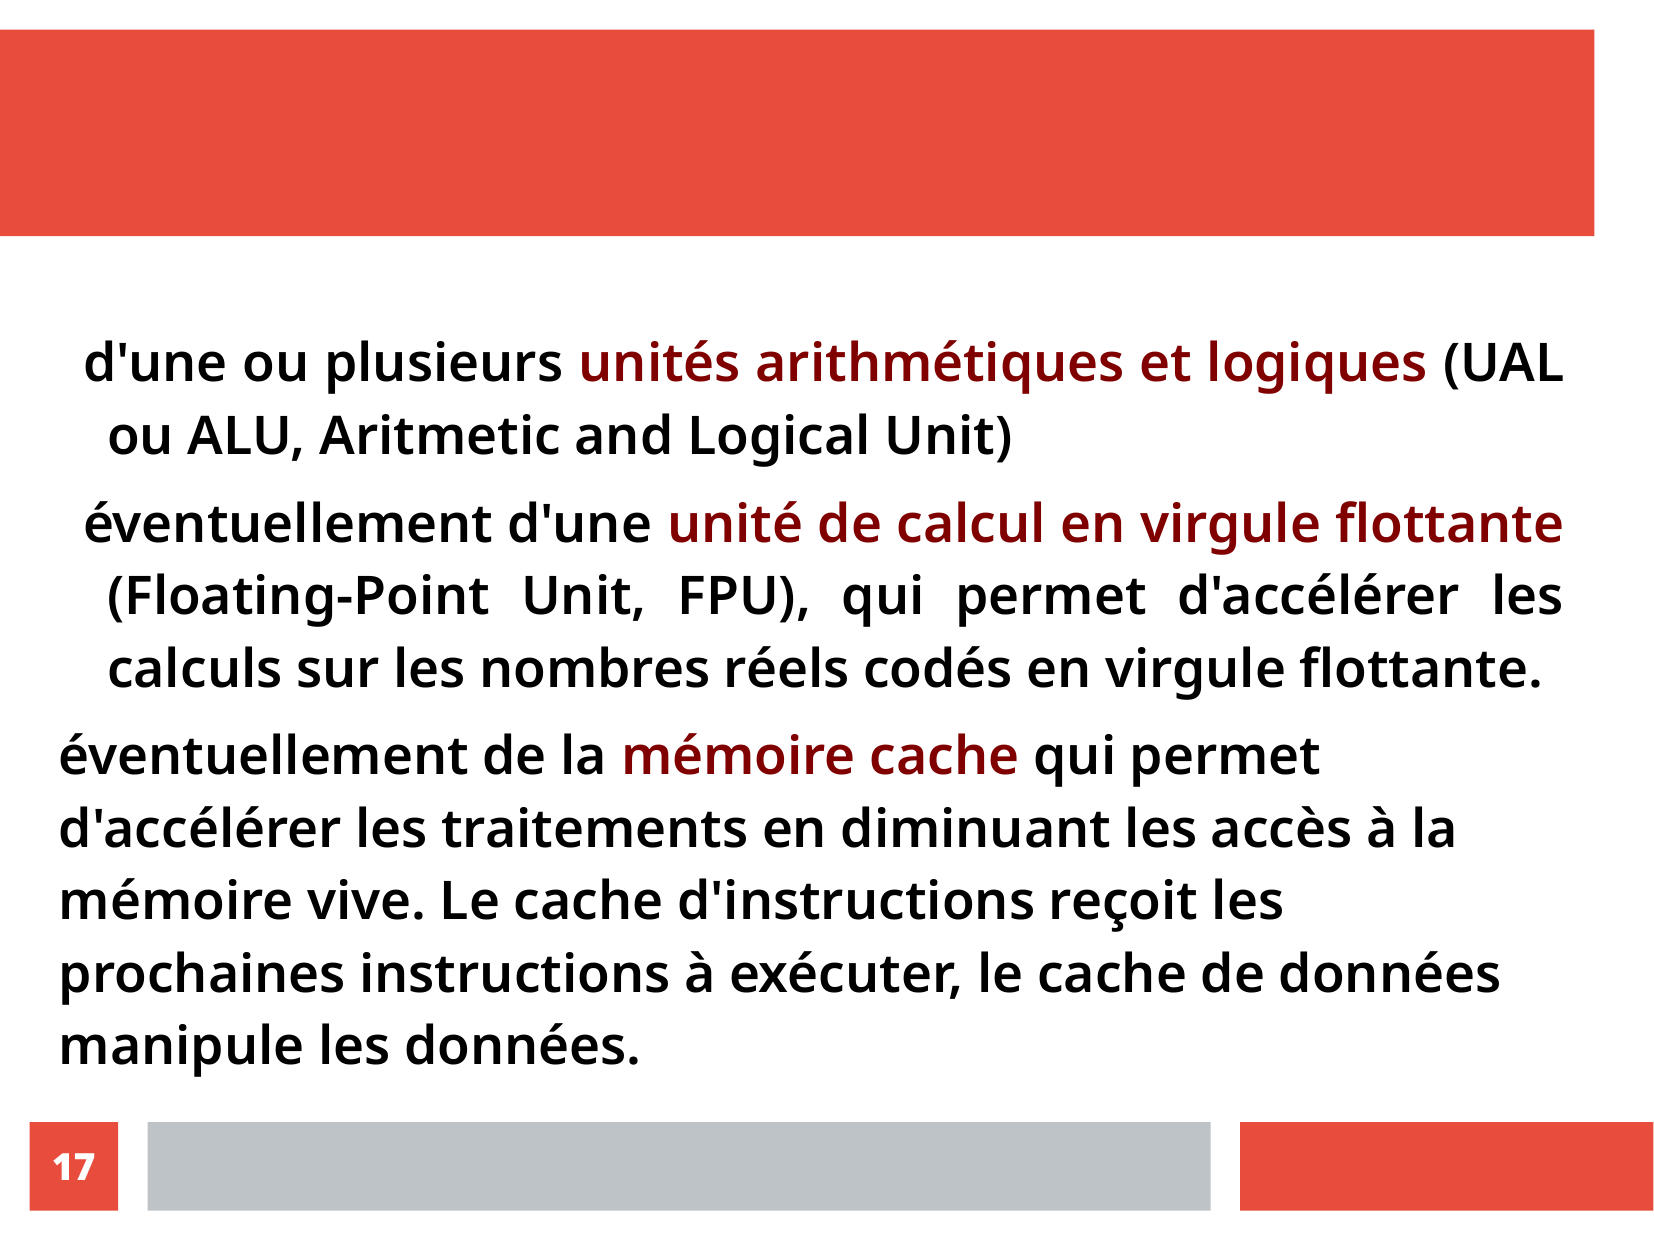

#
d'une ou plusieurs unités arithmétiques et logiques (UAL ou ALU, Aritmetic and Logical Unit)
éventuellement d'une unité de calcul en virgule flottante (Floating-Point Unit, FPU), qui permet d'accélérer les calculs sur les nombres réels codés en virgule flottante.
éventuellement de la mémoire cache qui permet d'accélérer les traitements en diminuant les accès à la mémoire vive. Le cache d'instructions reçoit les prochaines instructions à exécuter, le cache de données manipule les données.
17